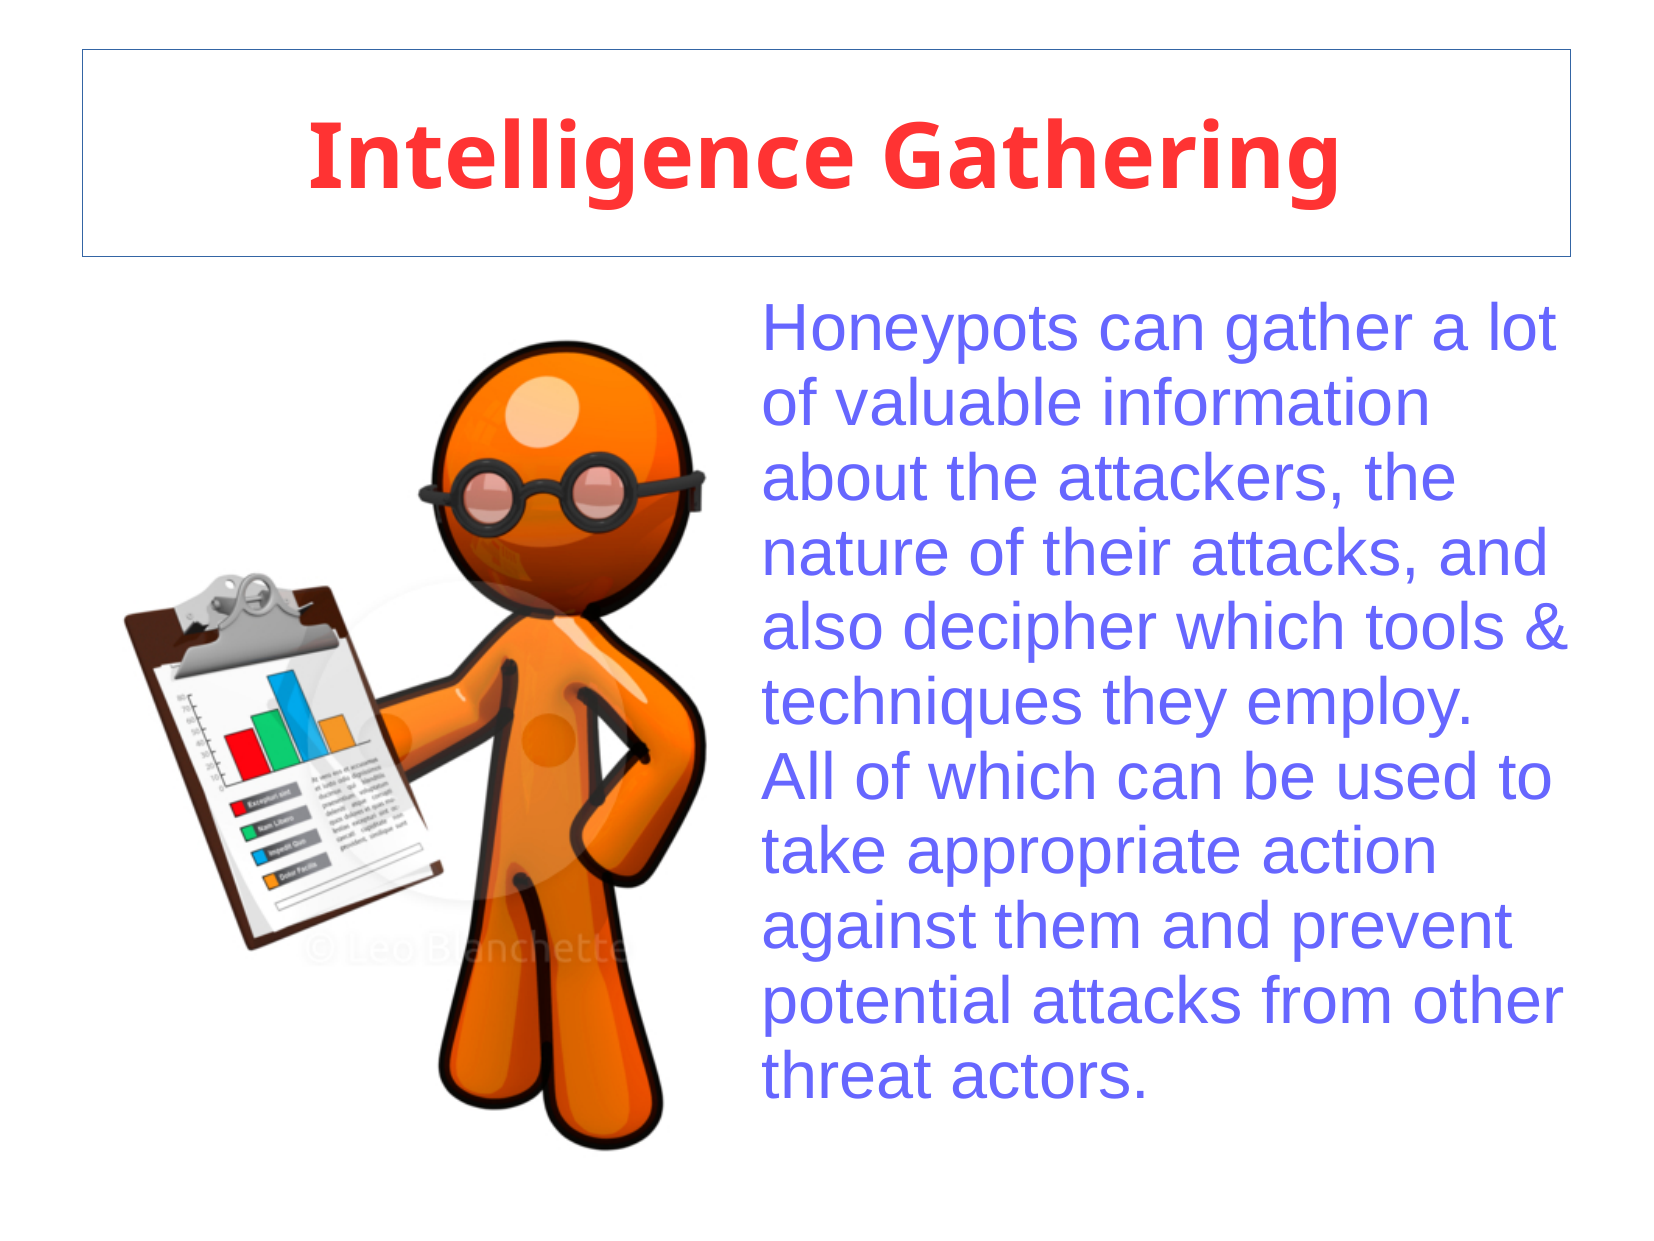

# Intelligence Gathering
Honeypots can gather a lot of valuable information about the attackers, the nature of their attacks, and also decipher which tools & techniques they employ. All of which can be used to take appropriate action against them and prevent potential attacks from other threat actors.